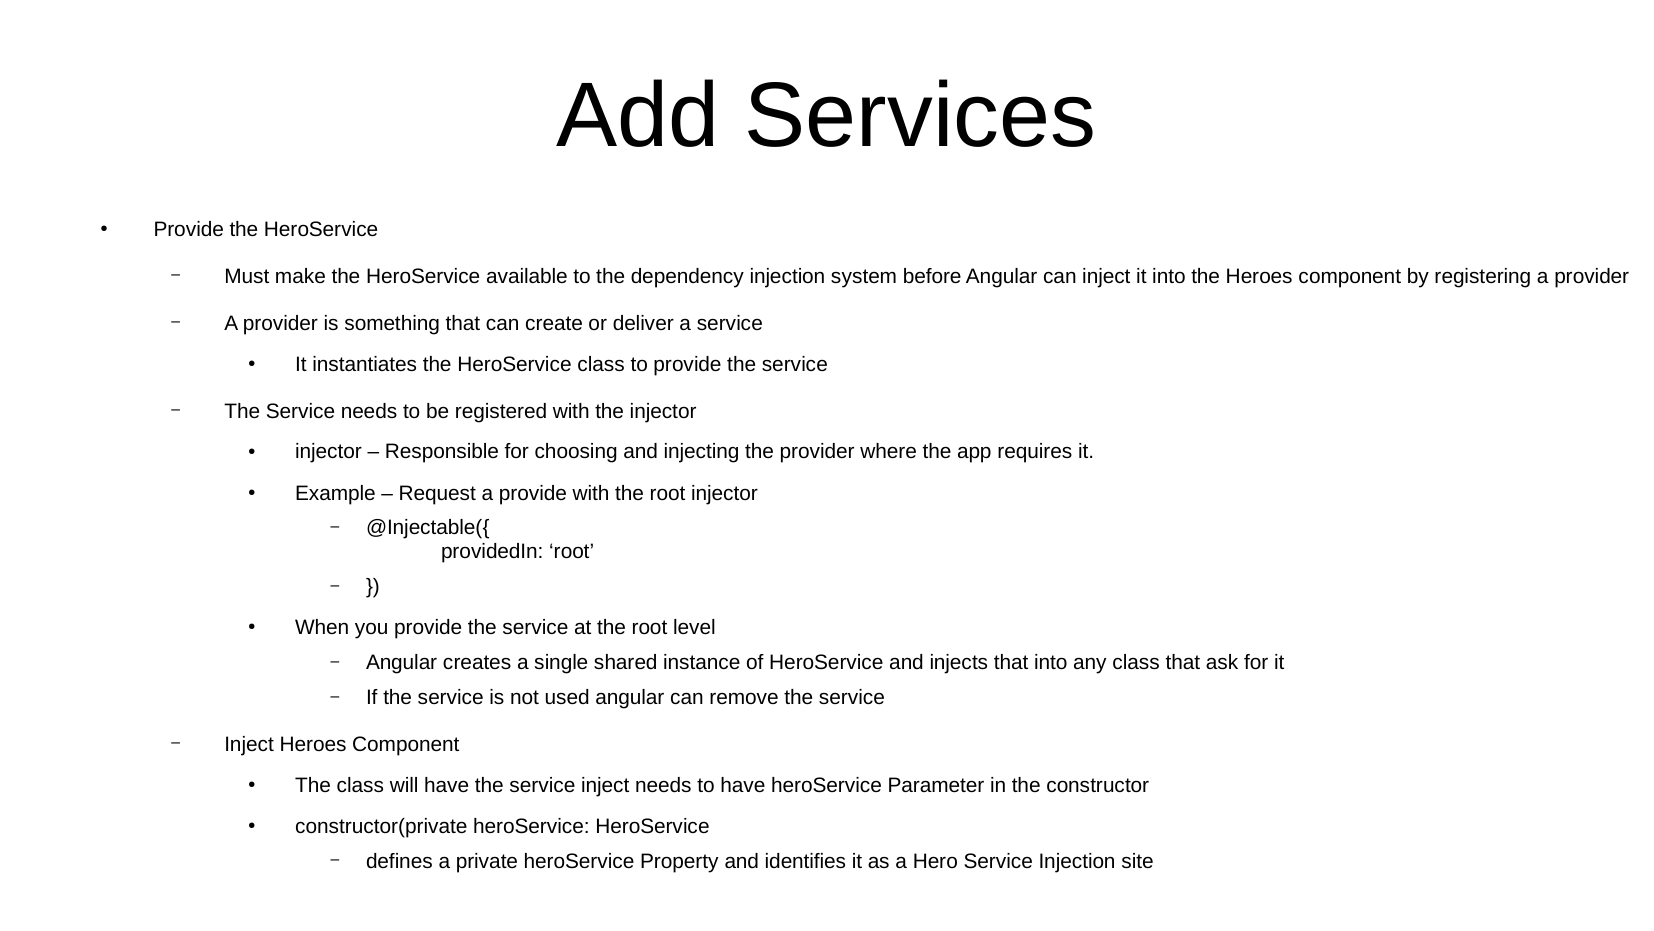

# Add Services
Provide the HeroService
Must make the HeroService available to the dependency injection system before Angular can inject it into the Heroes component by registering a provider
A provider is something that can create or deliver a service
It instantiates the HeroService class to provide the service
The Service needs to be registered with the injector
injector – Responsible for choosing and injecting the provider where the app requires it.
Example – Request a provide with the root injector
@Injectable({
	providedIn: ‘root’
})
When you provide the service at the root level
Angular creates a single shared instance of HeroService and injects that into any class that ask for it
If the service is not used angular can remove the service
Inject Heroes Component
The class will have the service inject needs to have heroService Parameter in the constructor
constructor(private heroService: HeroService
defines a private heroService Property and identifies it as a Hero Service Injection site